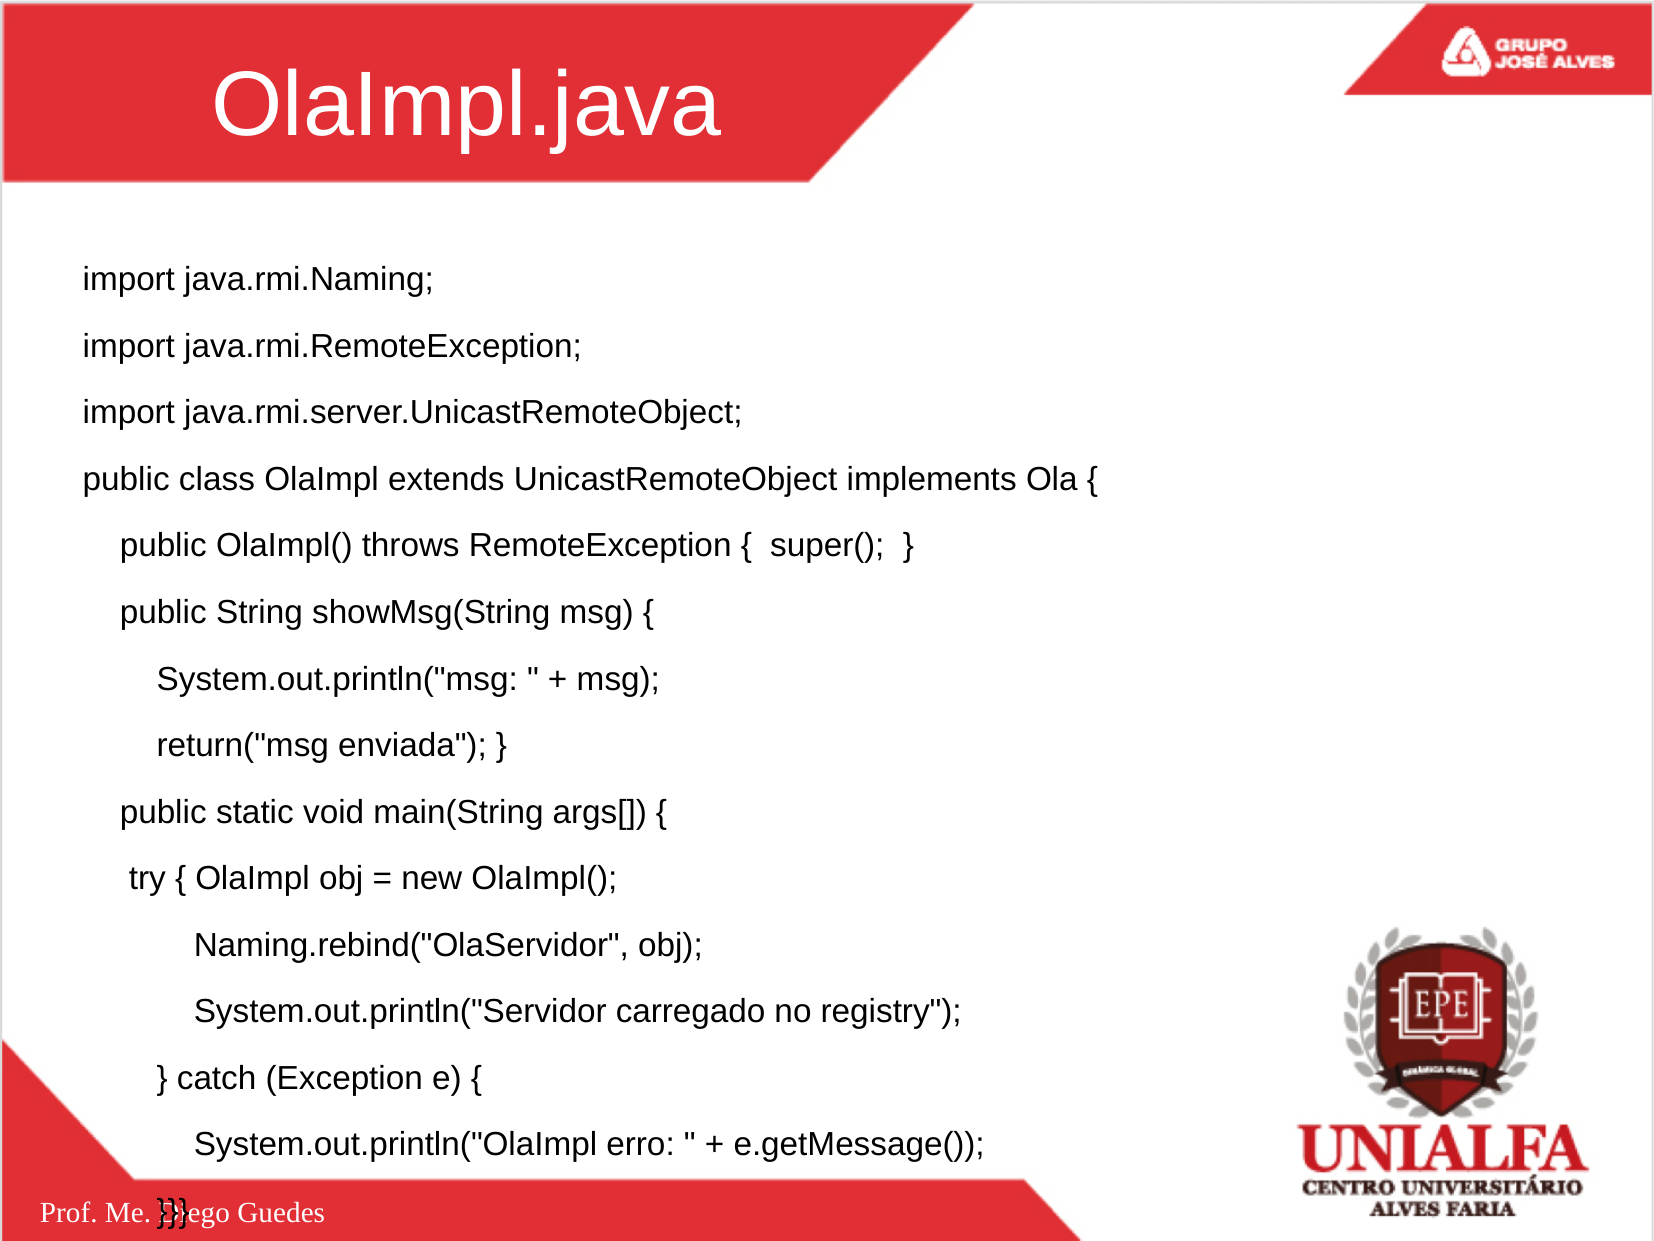

# OlaImpl.java
import java.rmi.Naming;
import java.rmi.RemoteException;
import java.rmi.server.UnicastRemoteObject;
public class OlaImpl extends UnicastRemoteObject implements Ola {
 public OlaImpl() throws RemoteException { super(); }
 public String showMsg(String msg) {
 System.out.println("msg: " + msg);
 return("msg enviada"); }
 public static void main(String args[]) {
 try { OlaImpl obj = new OlaImpl();
 Naming.rebind("OlaServidor", obj);
 System.out.println("Servidor carregado no registry");
 } catch (Exception e) {
 System.out.println("OlaImpl erro: " + e.getMessage());
 }}}